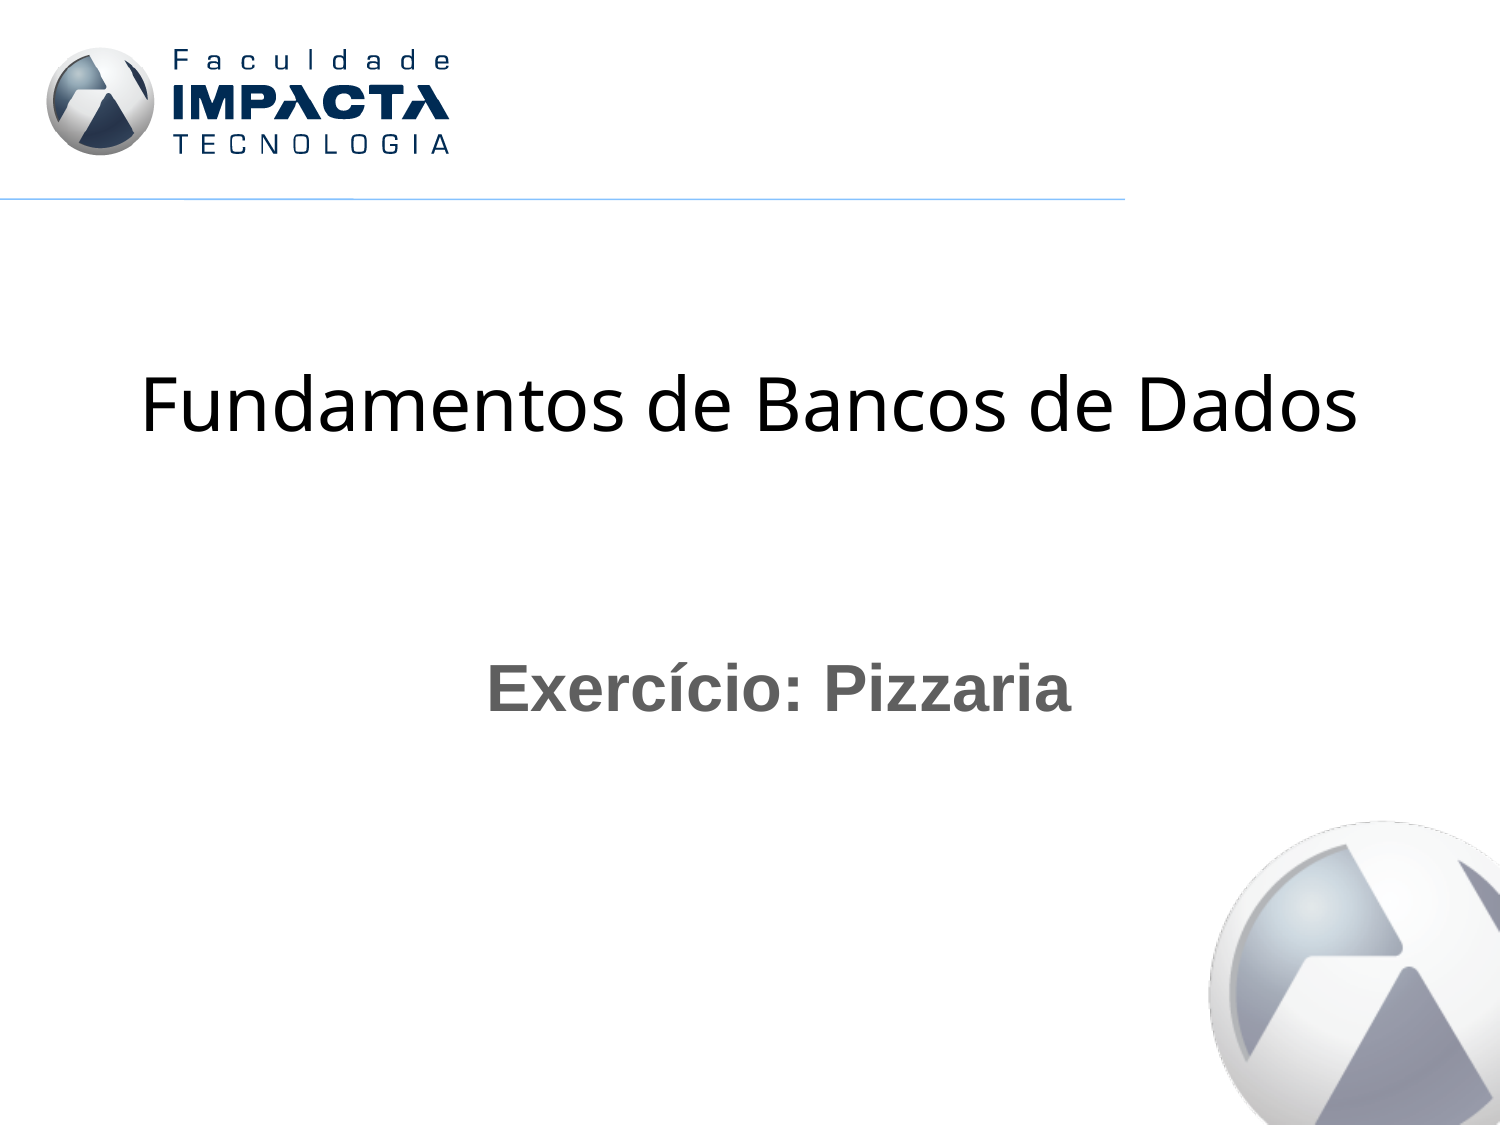

# Fundamentos de Bancos de Dados
Exercício: Pizzaria